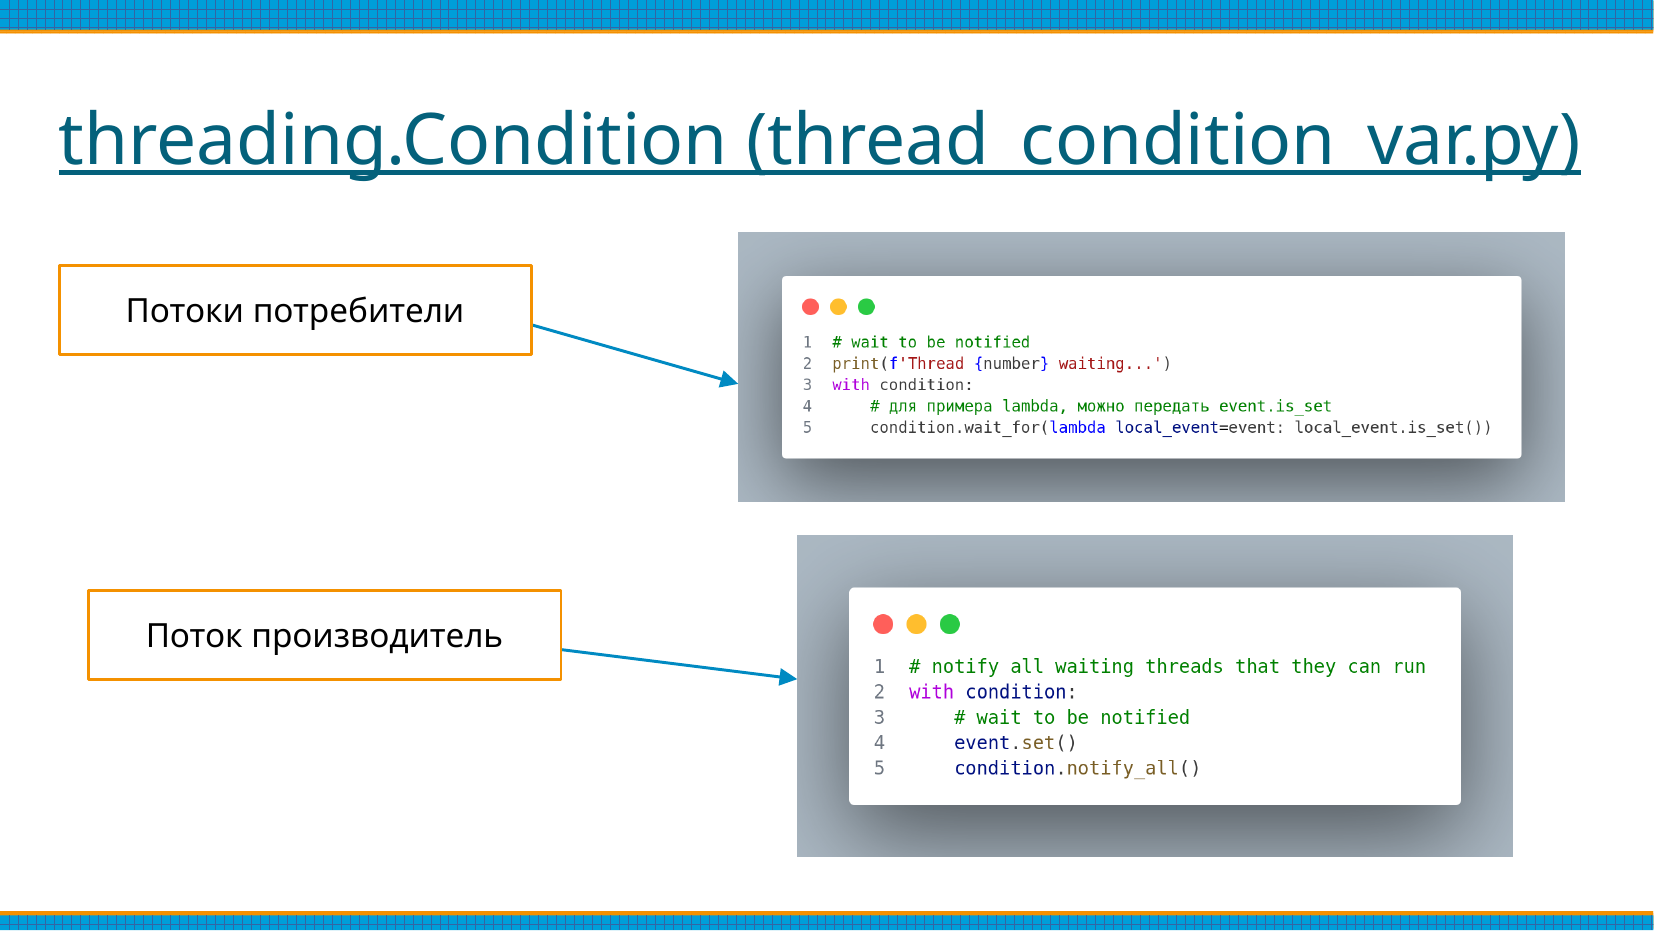

# threading.Condition (thread_condition_var.py)
Потоки потребители
Поток производитель